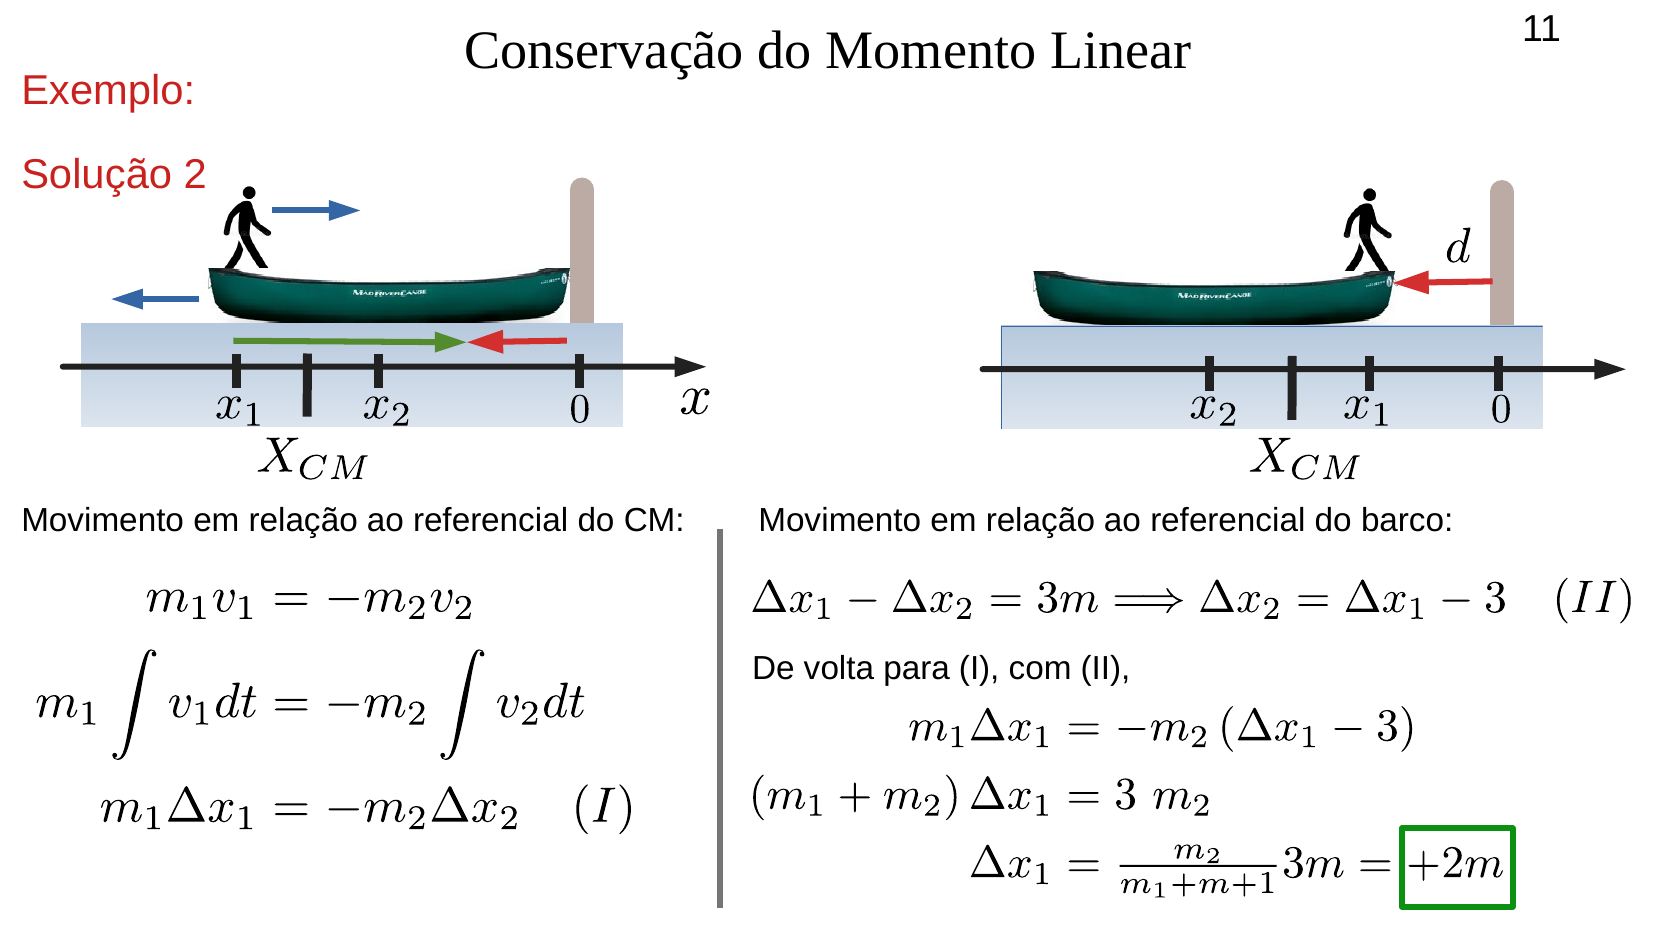

Conservação do Momento Linear
Exemplo:
Solução 2
Movimento em relação ao referencial do CM: Movimento em relação ao referencial do barco:
 De volta para (I), com (II),